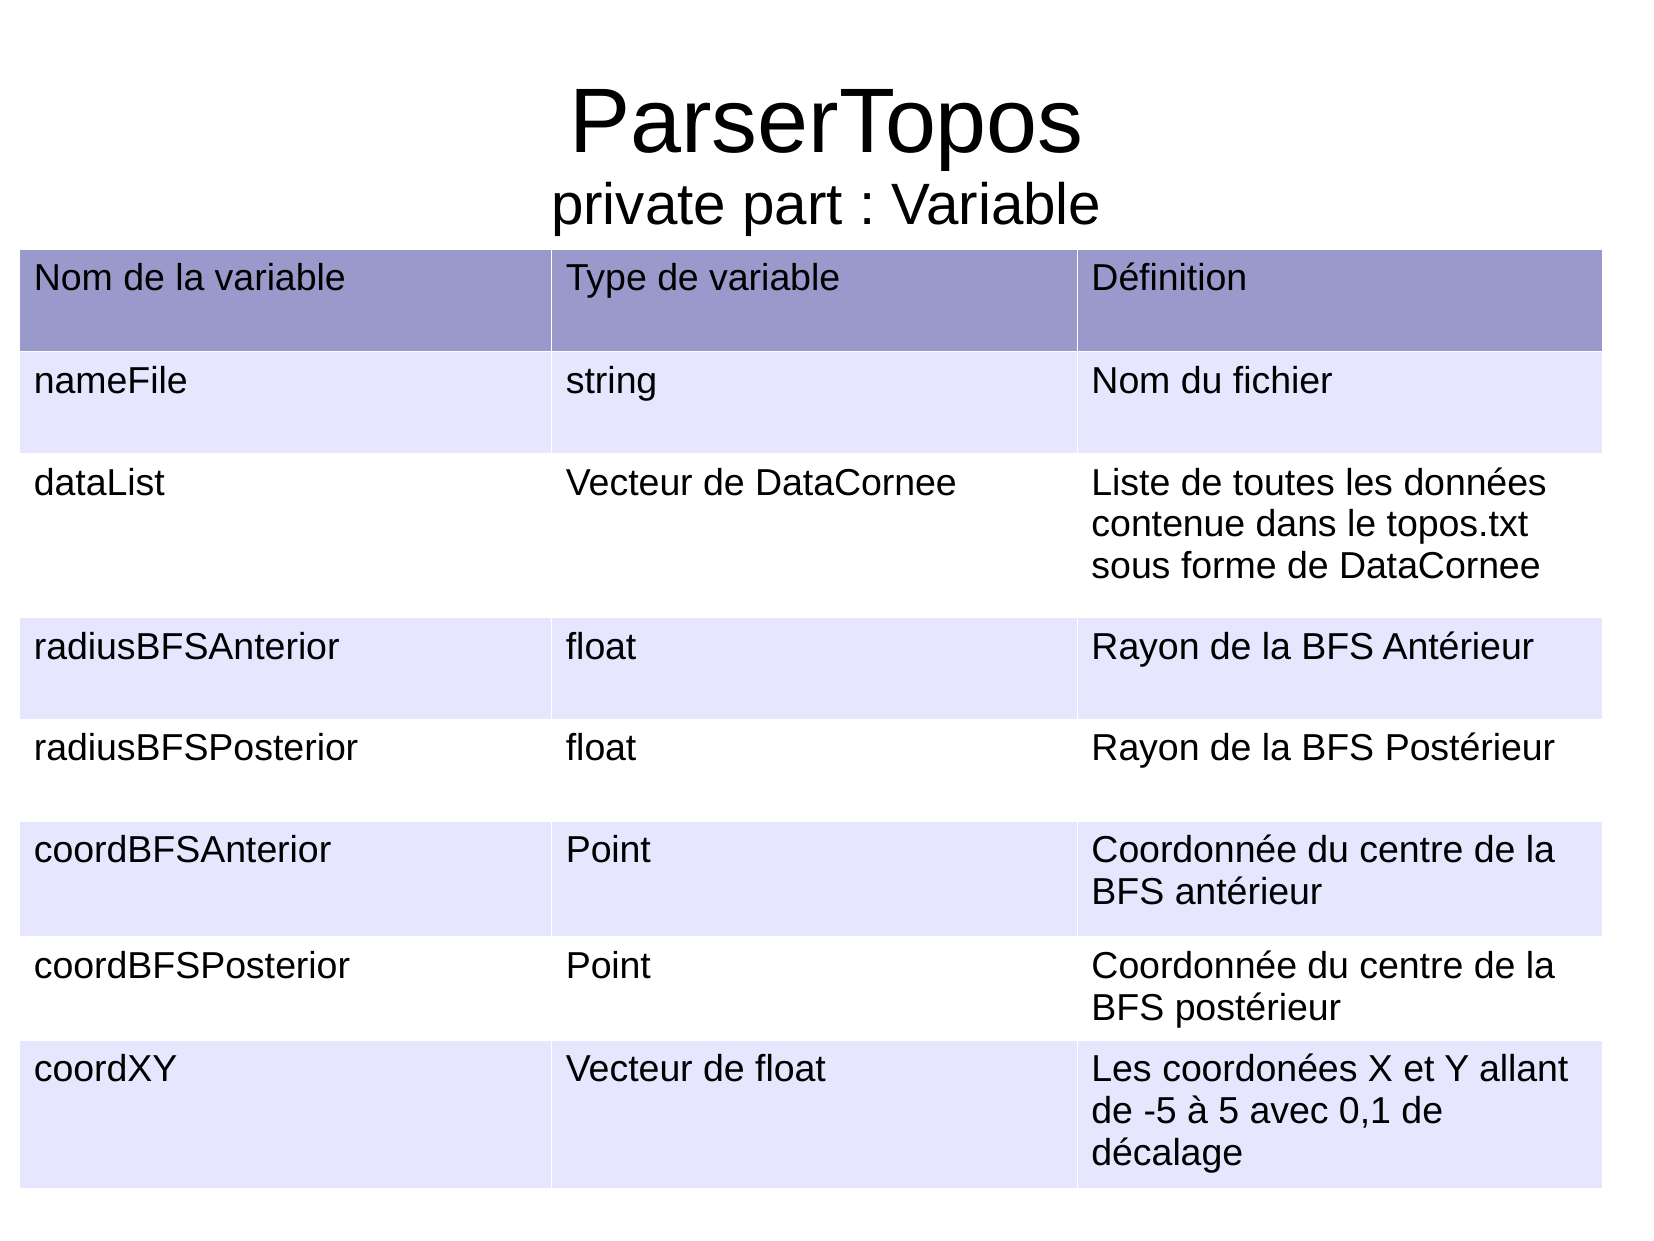

# ParserTopos private part : Variable
| Nom de la variable | Type de variable | Définition |
| --- | --- | --- |
| nameFile | string | Nom du fichier |
| dataList | Vecteur de DataCornee | Liste de toutes les données contenue dans le topos.txt sous forme de DataCornee |
| radiusBFSAnterior | float | Rayon de la BFS Antérieur |
| radiusBFSPosterior | float | Rayon de la BFS Postérieur |
| coordBFSAnterior | Point | Coordonnée du centre de la BFS antérieur |
| coordBFSPosterior | Point | Coordonnée du centre de la BFS postérieur |
| coordXY | Vecteur de float | Les coordonées X et Y allant de -5 à 5 avec 0,1 de décalage |